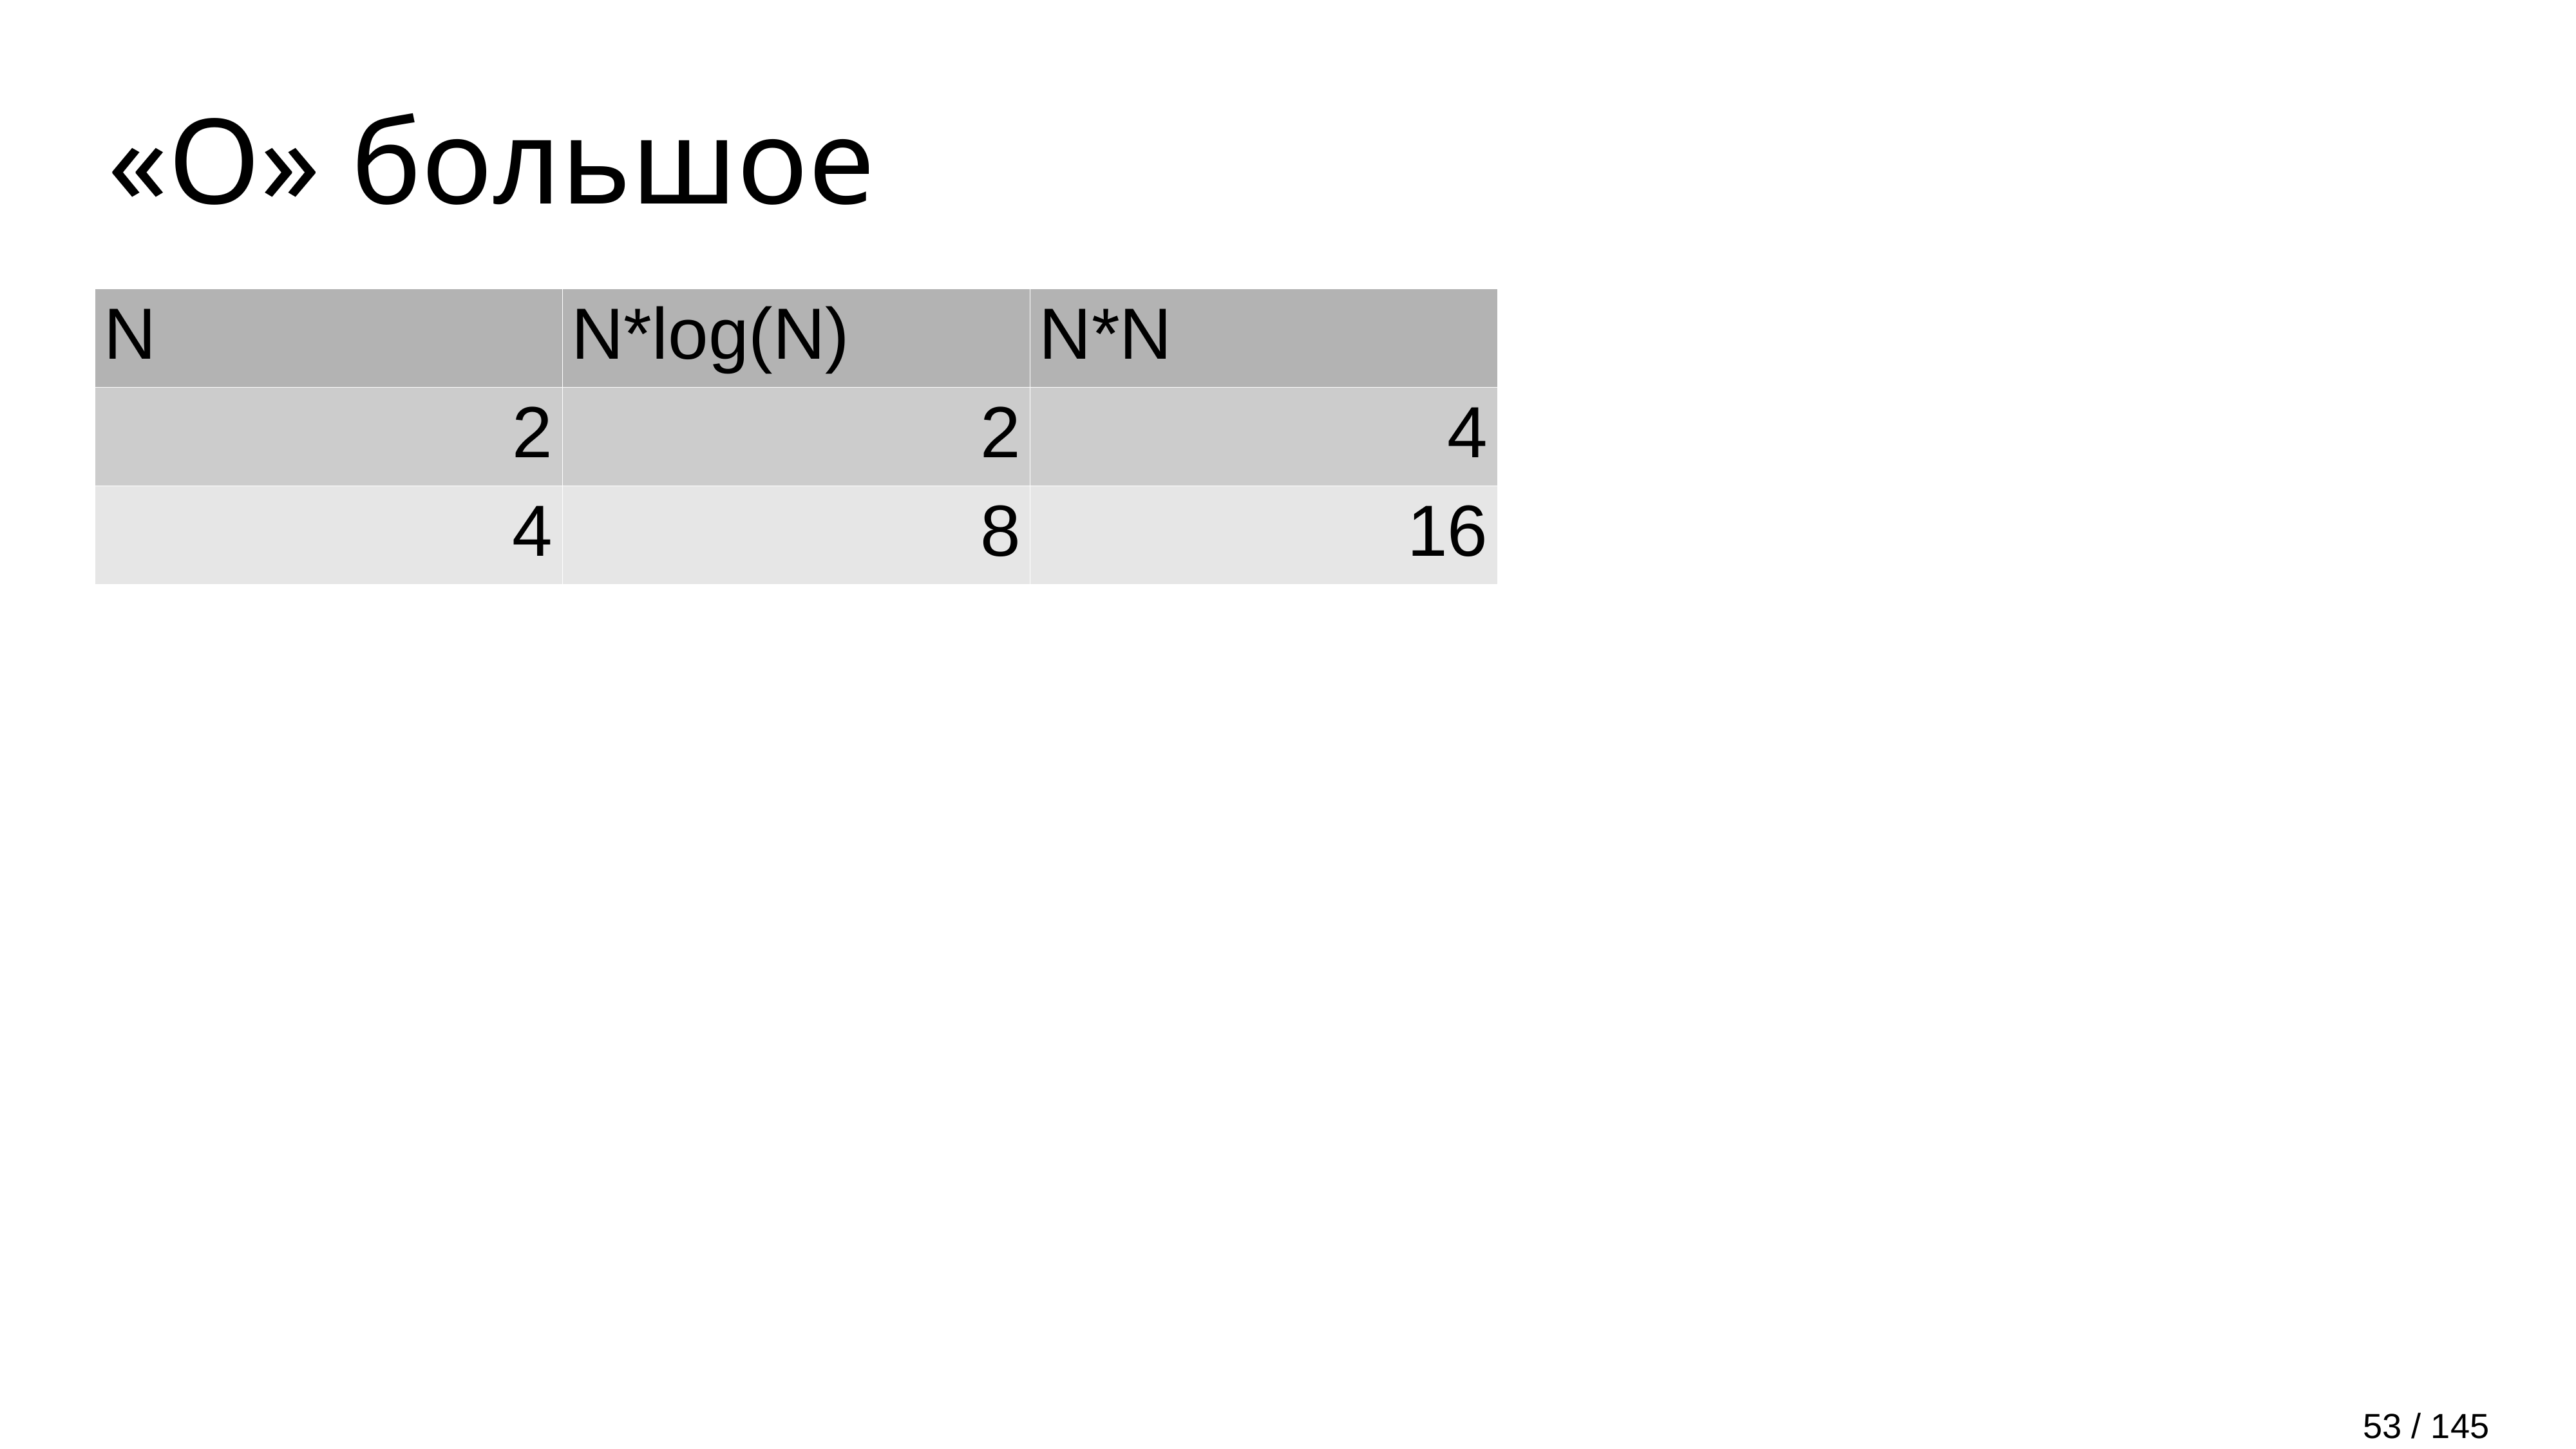

# «О» большое
| N | N\*log(N) | N\*N |
| --- | --- | --- |
| 2 | 2 | 4 |
| 4 | 8 | 16 |